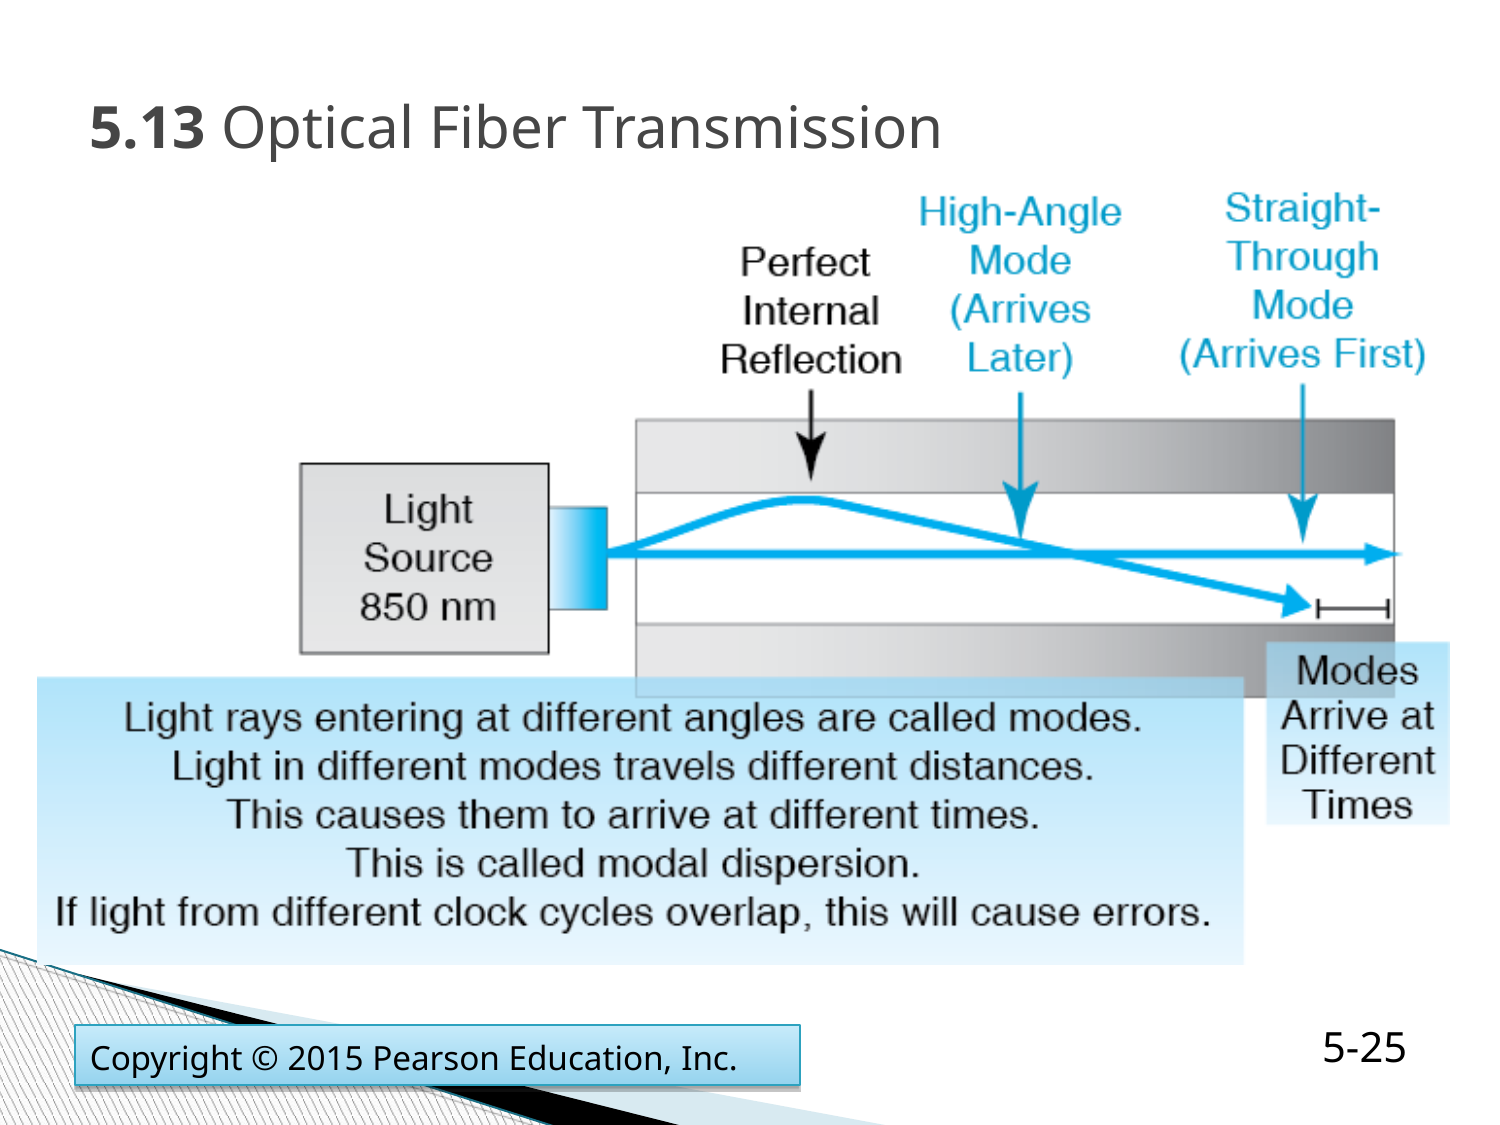

# 5.13 Optical Fiber Transmission
Copyright © 2015 Pearson Education, Inc.